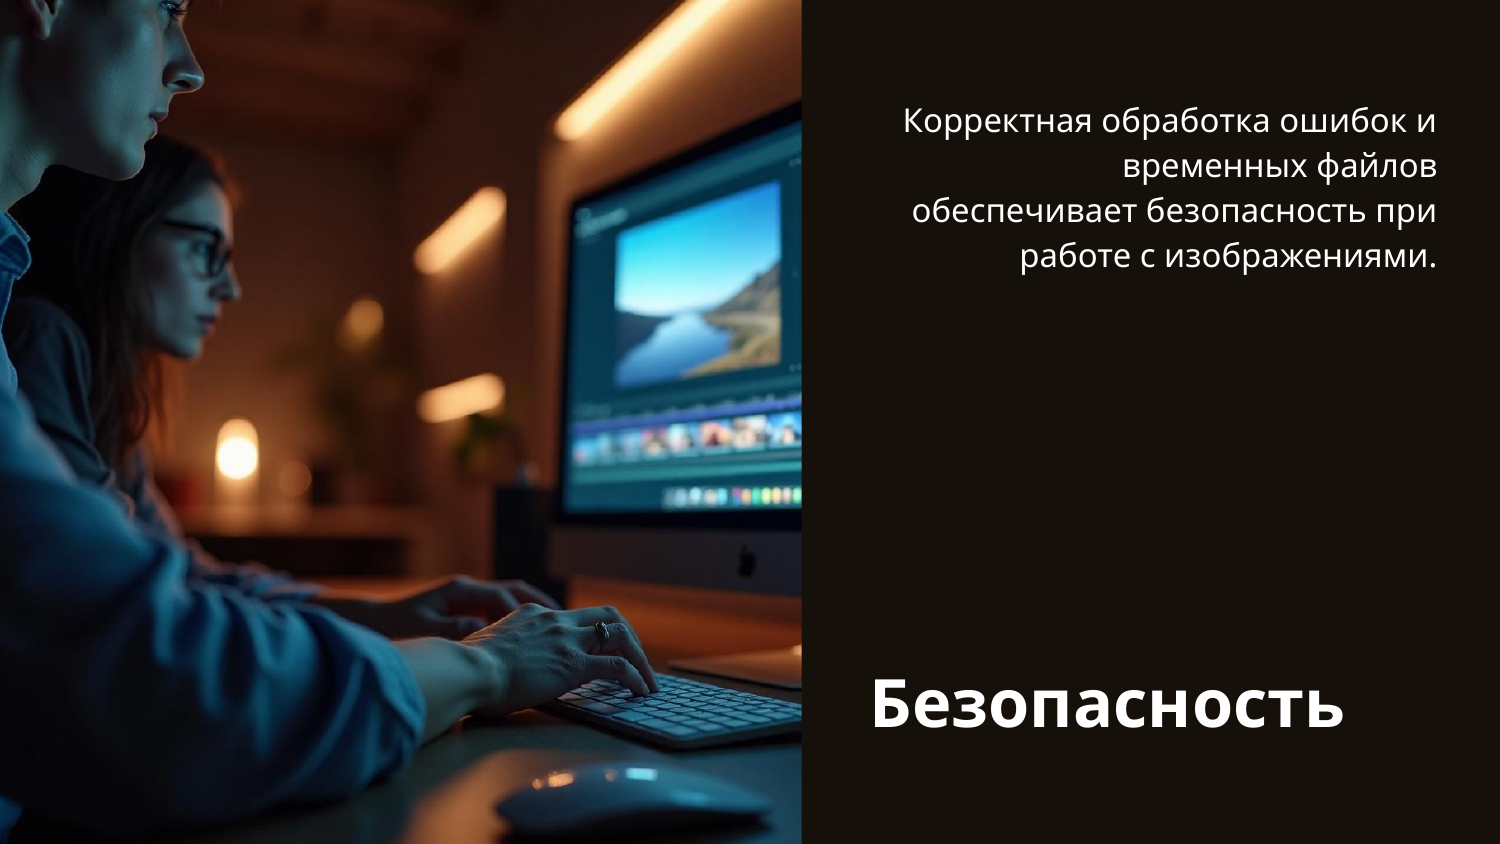

Корректная обработка ошибок и временных файлов обеспечивает безопасность при работе с изображениями.
# Безопасность